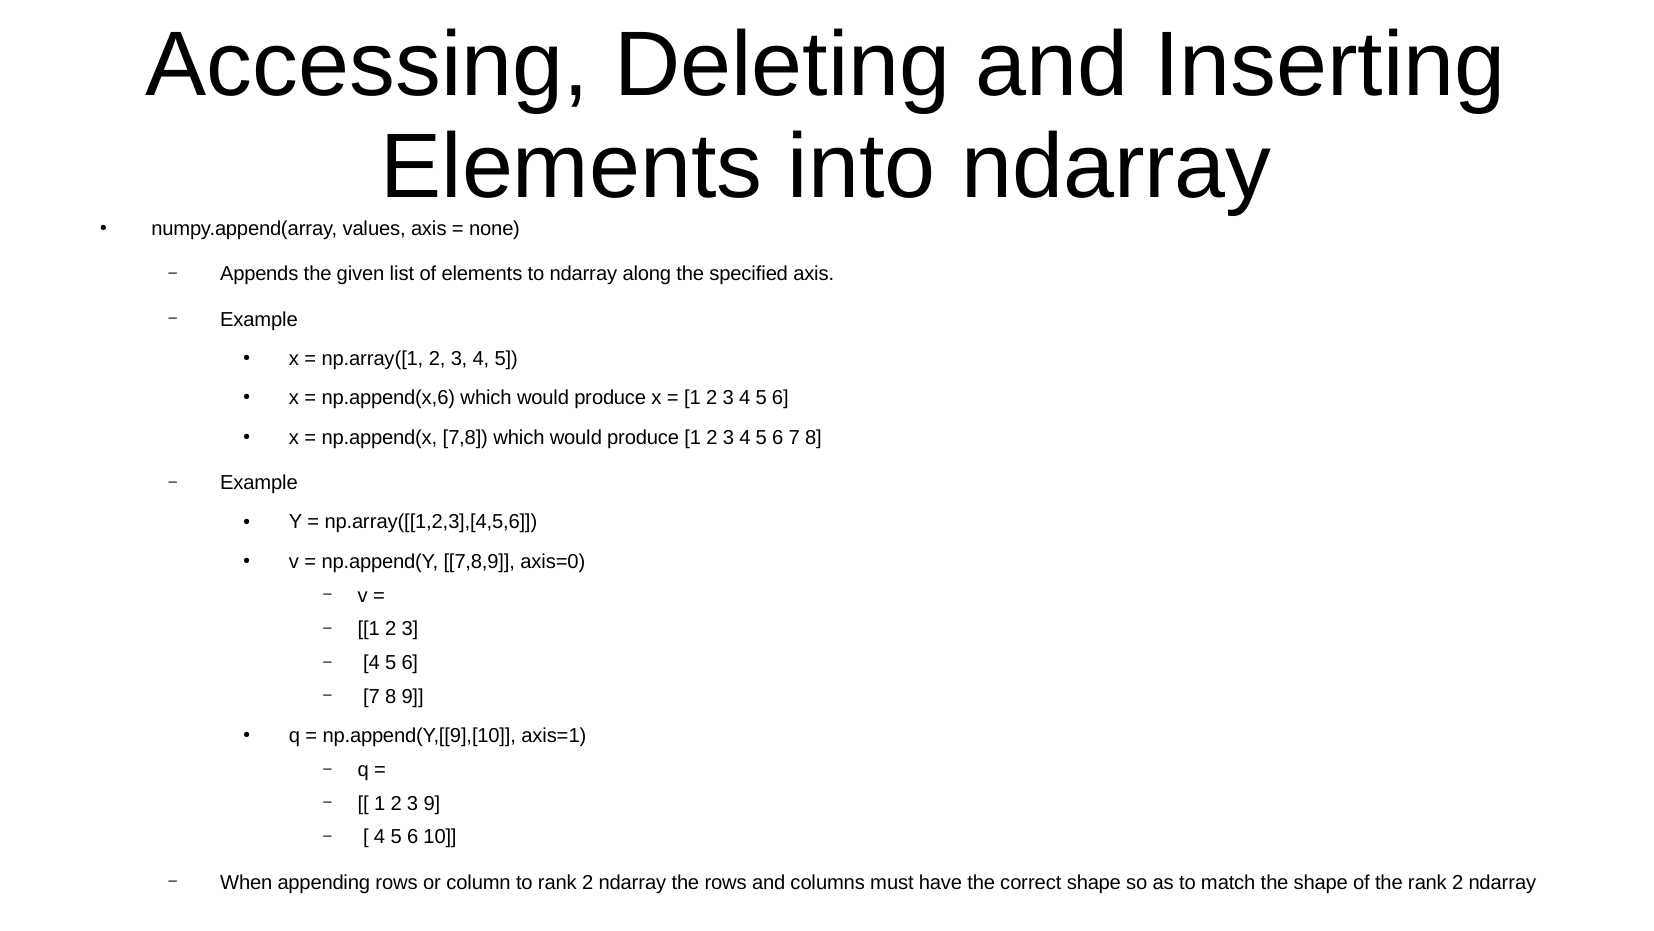

# Accessing, Deleting and Inserting Elements into ndarray
numpy.append(array, values, axis = none)
Appends the given list of elements to ndarray along the specified axis.
Example
x = np.array([1, 2, 3, 4, 5])
x = np.append(x,6) which would produce x = [1 2 3 4 5 6]
x = np.append(x, [7,8]) which would produce [1 2 3 4 5 6 7 8]
Example
Y = np.array([[1,2,3],[4,5,6]])
v = np.append(Y, [[7,8,9]], axis=0)
v =
[[1 2 3]
 [4 5 6]
 [7 8 9]]
q = np.append(Y,[[9],[10]], axis=1)
q =
[[ 1 2 3 9]
 [ 4 5 6 10]]
When appending rows or column to rank 2 ndarray the rows and columns must have the correct shape so as to match the shape of the rank 2 ndarray